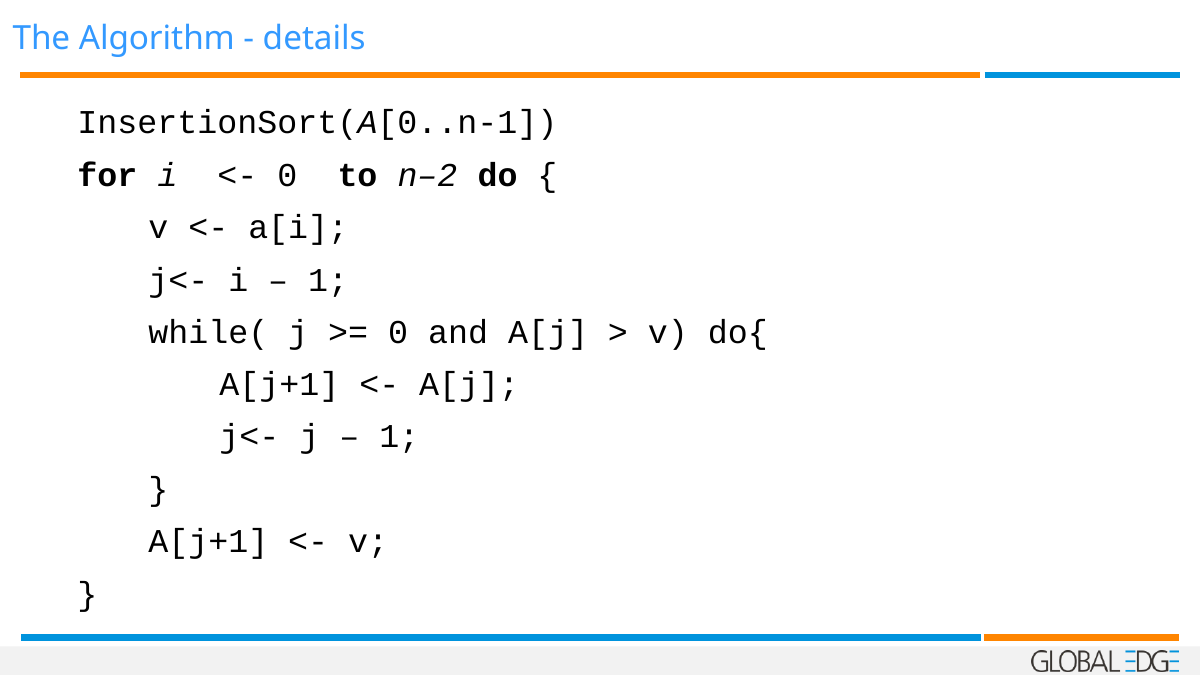

# The Algorithm - details
InsertionSort(A[0..n-1])
for i <- 0 to n–2 do {
v <- a[i];
j<- i – 1;
while( j >= 0 and A[j] > v) do{
A[j+1] <- A[j];
j<- j – 1;
}
A[j+1] <- v;
}